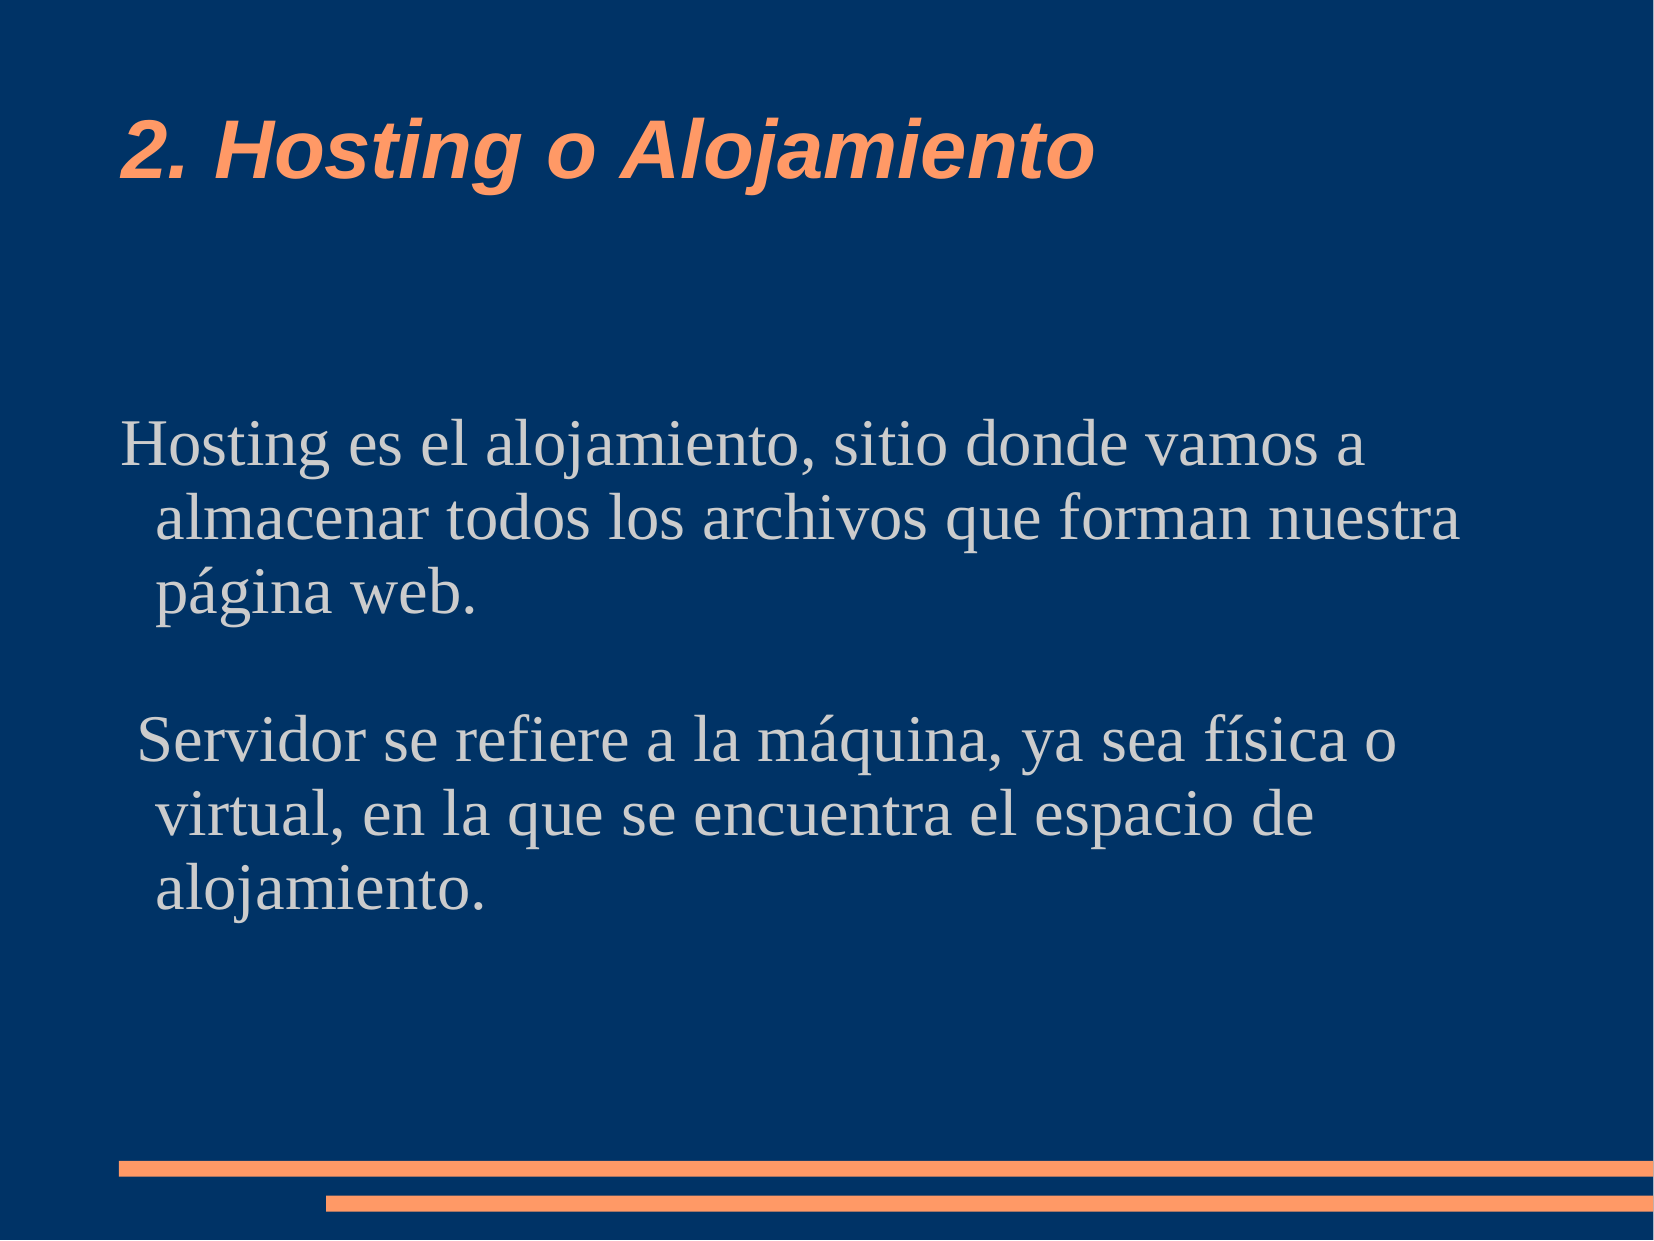

# 2. Hosting o Alojamiento
Hosting es el alojamiento, sitio donde vamos a almacenar todos los archivos que forman nuestra página web.
 Servidor se refiere a la máquina, ya sea física o virtual, en la que se encuentra el espacio de alojamiento.